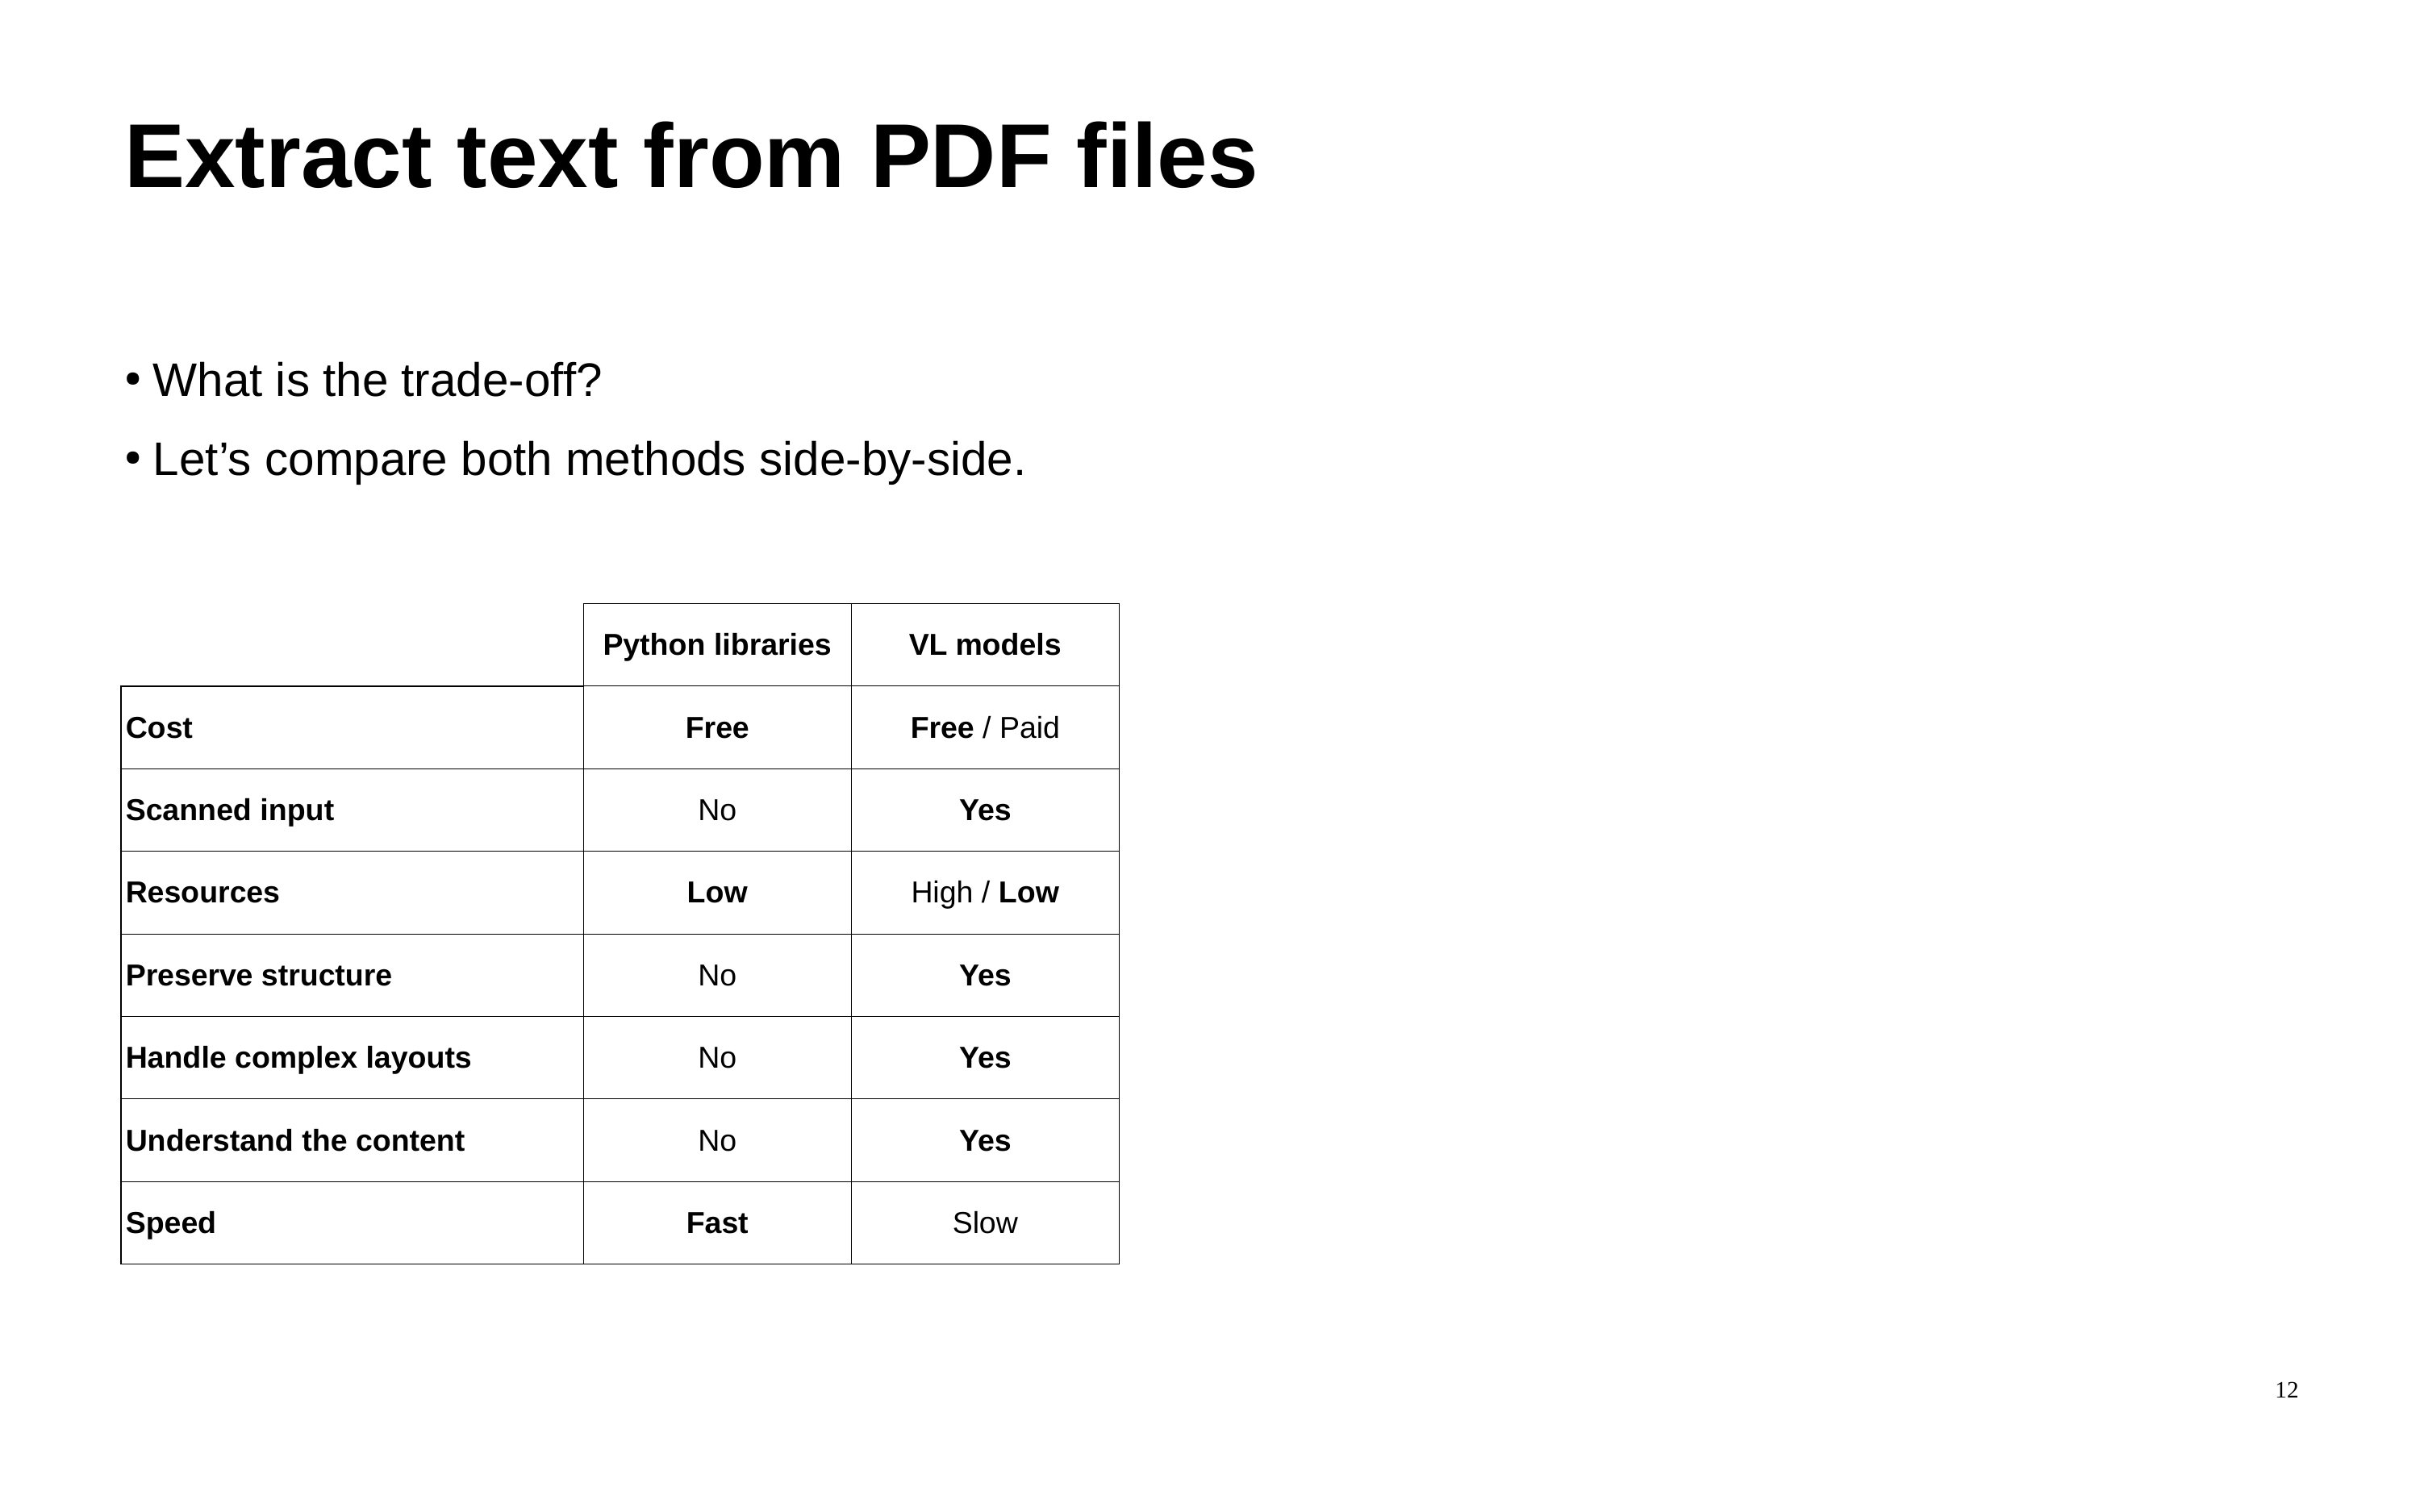

Extract text from PDF files
What is the trade-off?
Let’s compare both methods side-by-side.
| | Python libraries | VL models |
| --- | --- | --- |
| Cost | Free | Free / Paid |
| Scanned input | No | Yes |
| Resources | Low | High / Low |
| Preserve structure | No | Yes |
| Handle complex layouts | No | Yes |
| Understand the content | No | Yes |
| Speed | Fast | Slow |
12